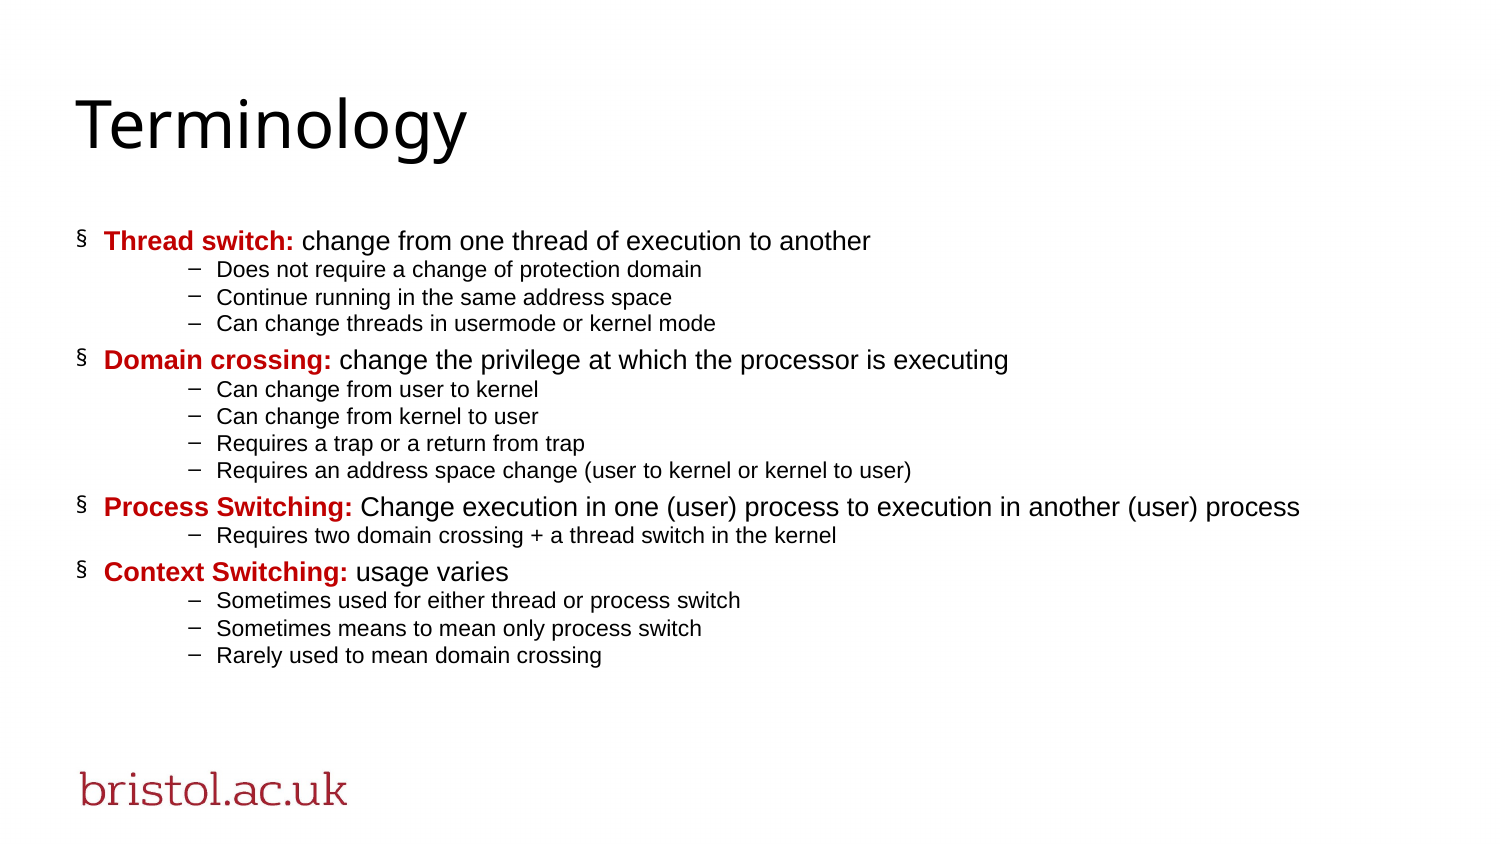

# Terminology
Thread switch: change from one thread of execution to another
Does not require a change of protection domain
Continue running in the same address space
Can change threads in usermode or kernel mode
Domain crossing: change the privilege at which the processor is executing
Can change from user to kernel
Can change from kernel to user
Requires a trap or a return from trap
Requires an address space change (user to kernel or kernel to user)
Process Switching: Change execution in one (user) process to execution in another (user) process
Requires two domain crossing + a thread switch in the kernel
Context Switching: usage varies
Sometimes used for either thread or process switch
Sometimes means to mean only process switch
Rarely used to mean domain crossing